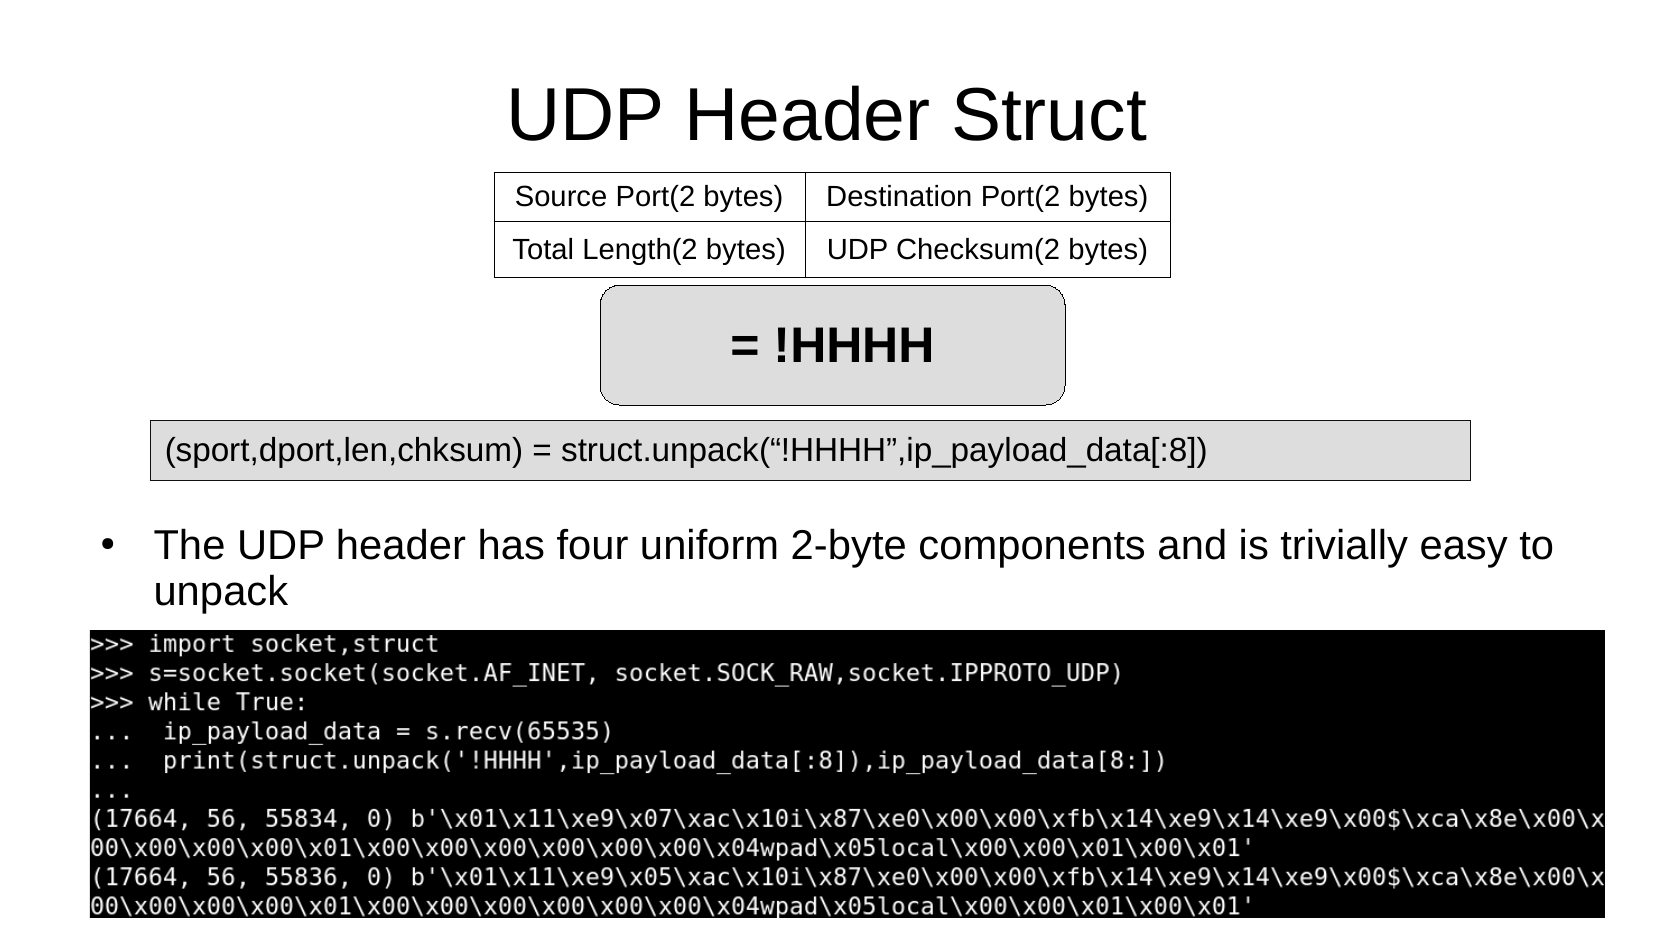

# UDP Header Struct
| Source Port(2 bytes) | Destination Port(2 bytes) |
| --- | --- |
| Total Length(2 bytes) | UDP Checksum(2 bytes) |
The UDP header has four uniform 2-byte components and is trivially easy to unpack
= !HHHH
(sport,dport,len,chksum) = struct.unpack(“!HHHH”,ip_payload_data[:8])